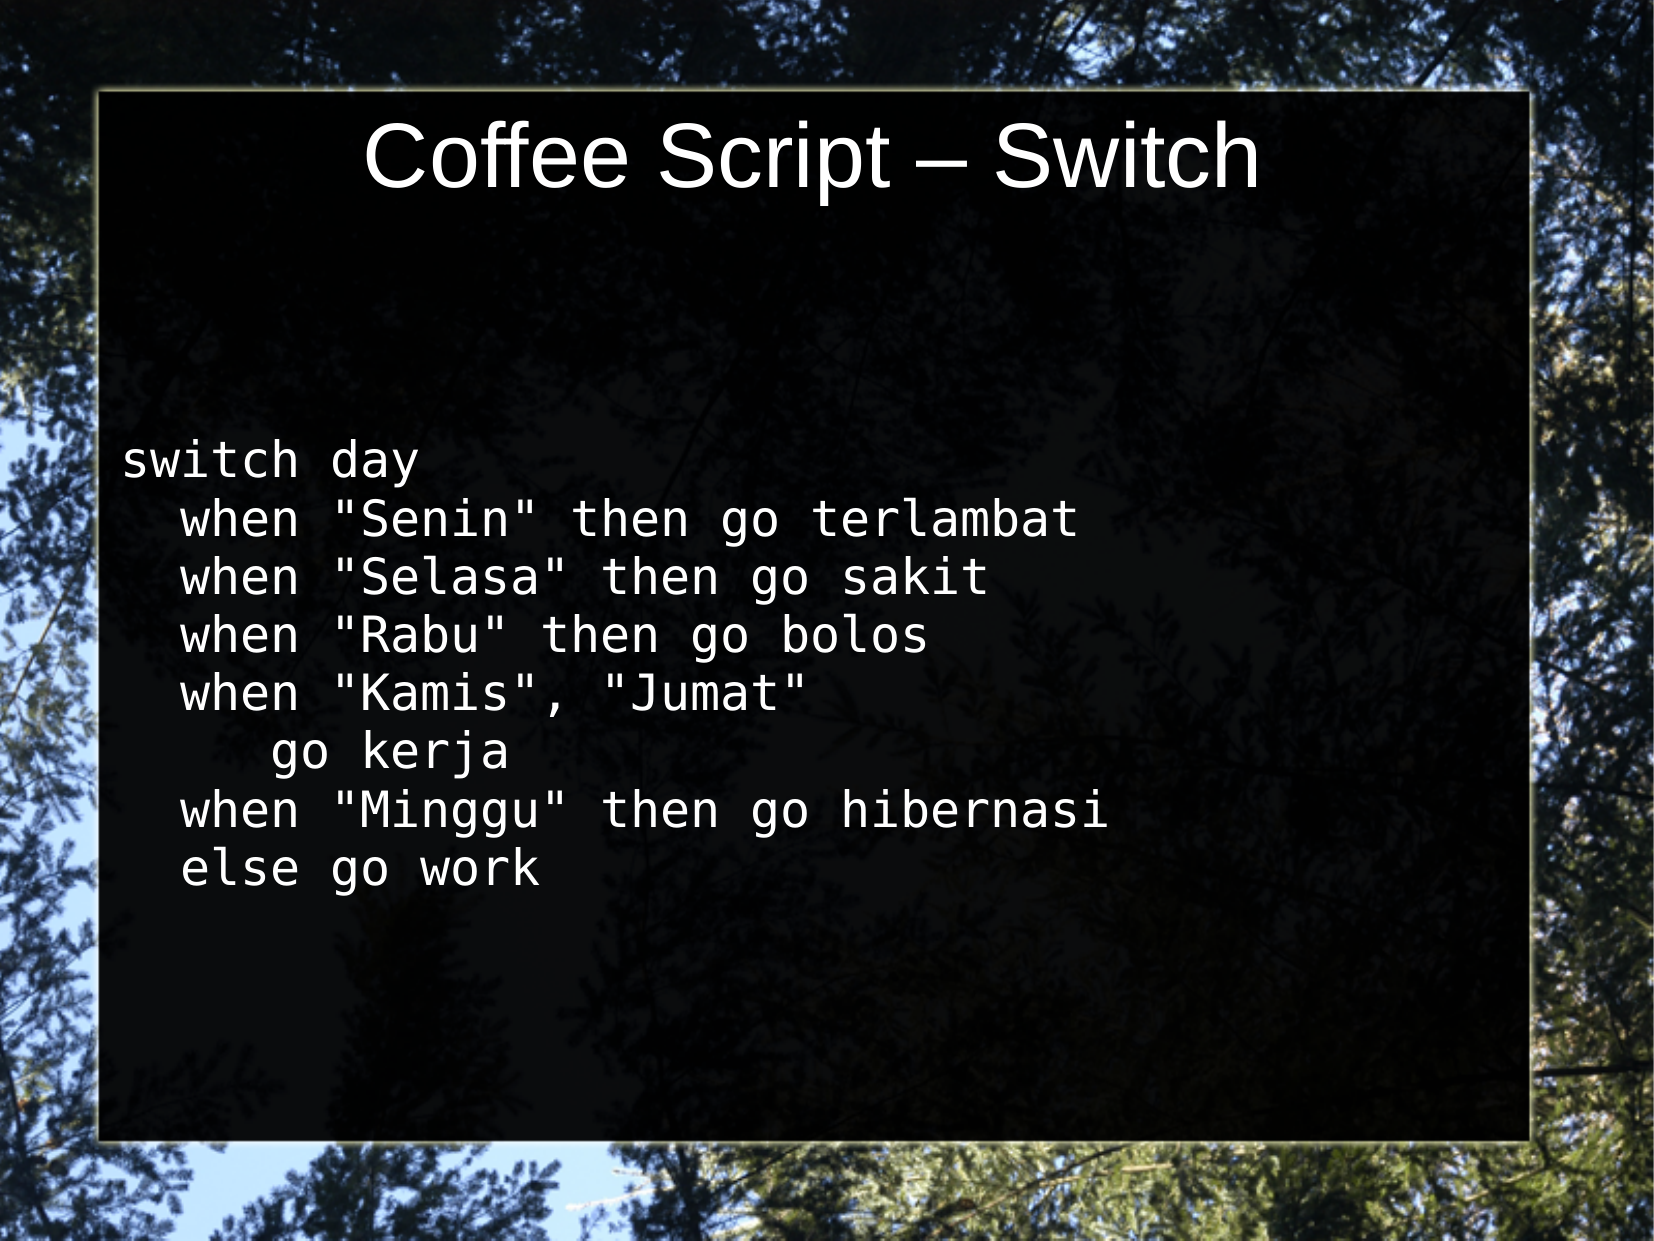

# Coffee Script – Switch
switch day
 when "Senin" then go terlambat
 when "Selasa" then go sakit
 when "Rabu" then go bolos
 when "Kamis", "Jumat"
 go kerja
 when "Minggu" then go hibernasi
 else go work